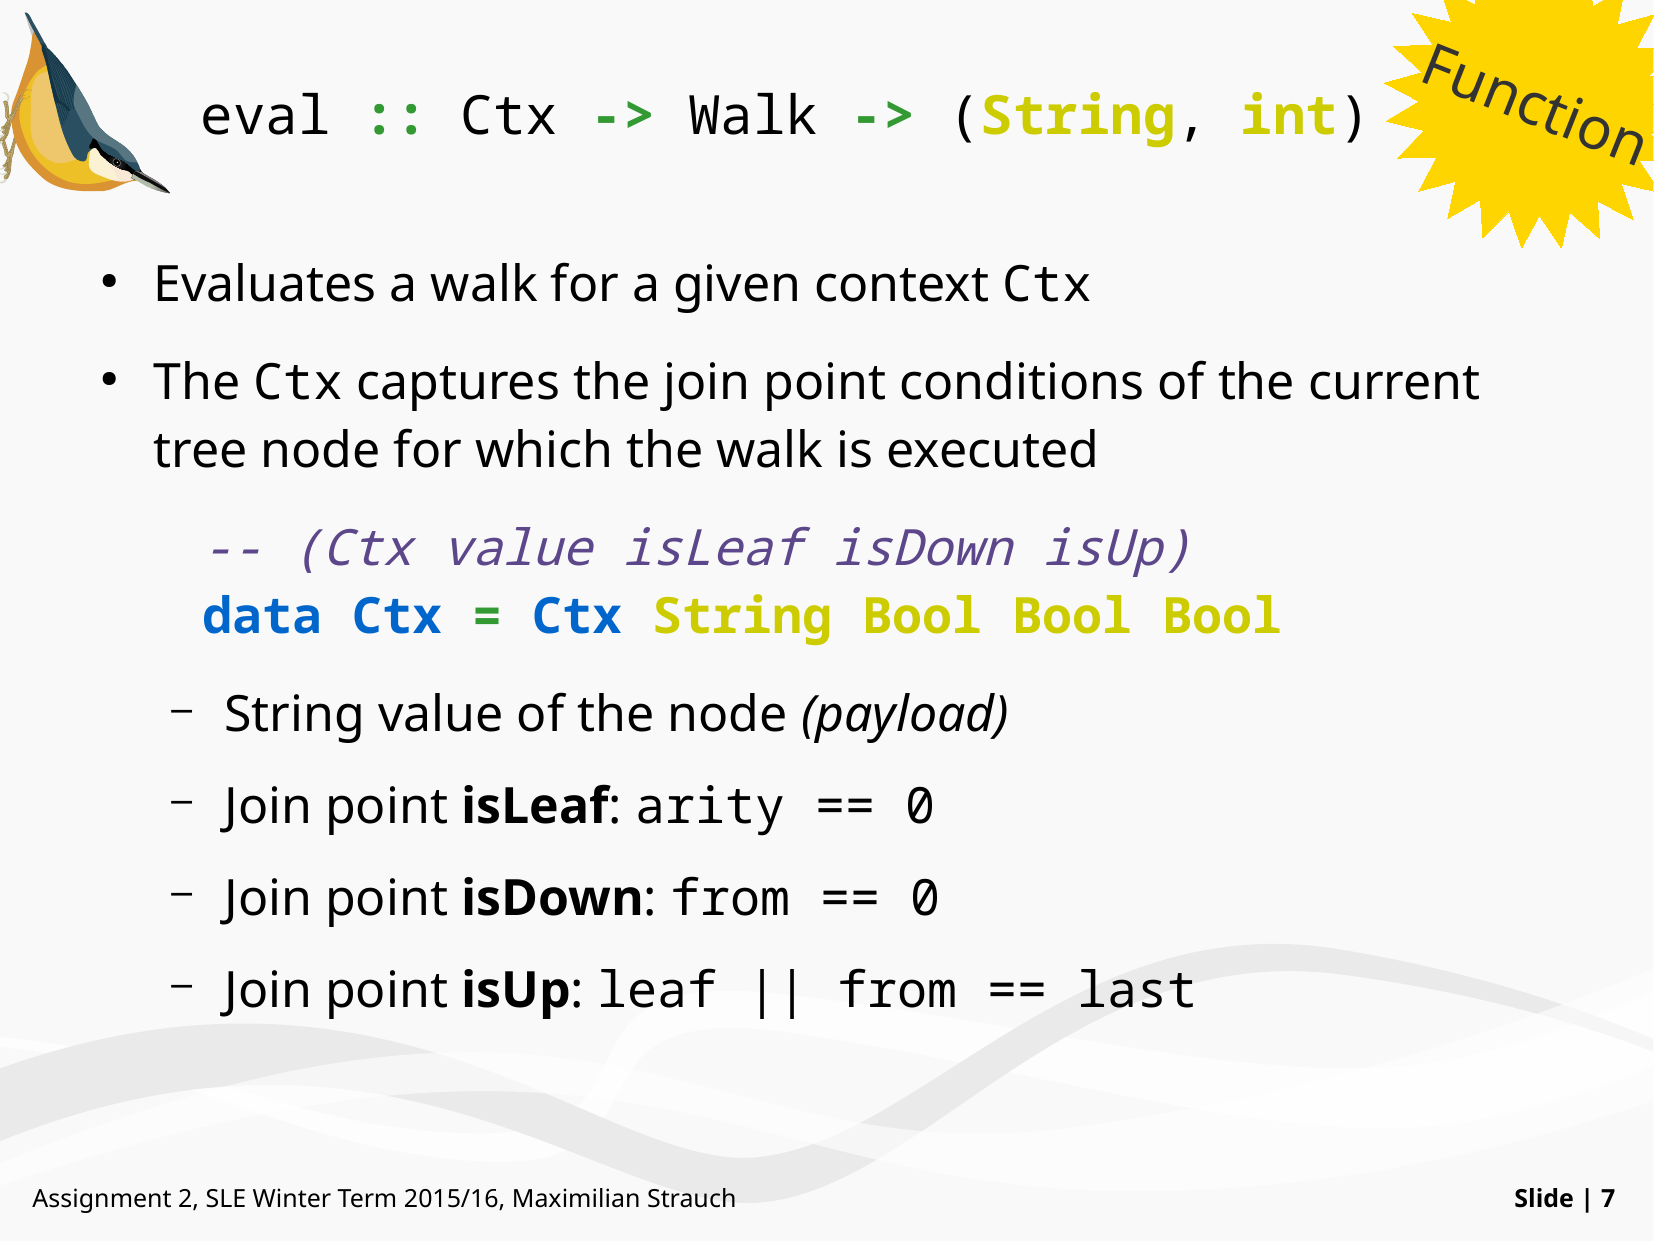

Function
# eval :: Ctx -> Walk -> (String, int)
Evaluates a walk for a given context Ctx
The Ctx captures the join point conditions of the current tree node for which the walk is executed
 -- (Ctx value isLeaf isDown isUp)
 data Ctx = Ctx String Bool Bool Bool
String value of the node (payload)
Join point isLeaf: arity == 0
Join point isDown: from == 0
Join point isUp: leaf || from == last